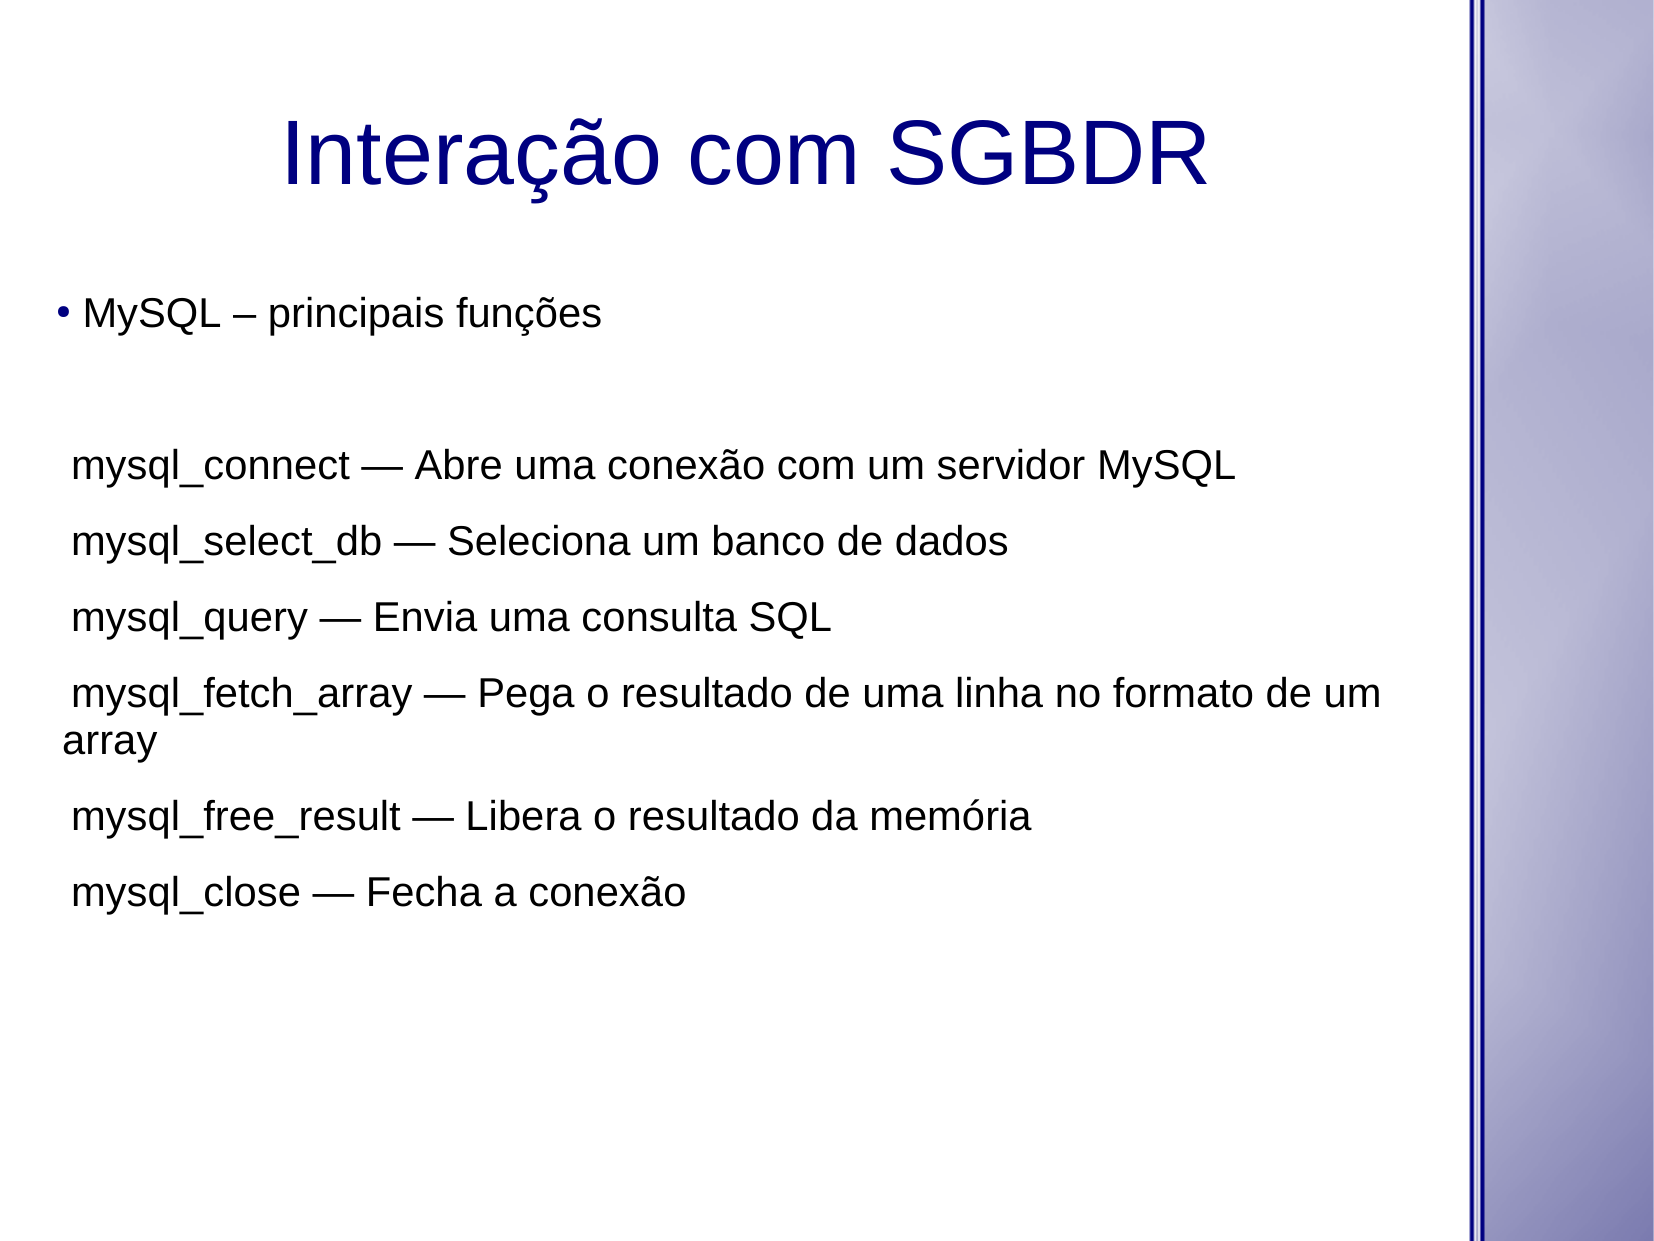

# Interação com SGBDR
 MySQL – principais funções
mysql_connect — Abre uma conexão com um servidor MySQL
mysql_select_db — Seleciona um banco de dados
mysql_query — Envia uma consulta SQL
mysql_fetch_array — Pega o resultado de uma linha no formato de um array
mysql_free_result — Libera o resultado da memória
mysql_close — Fecha a conexão